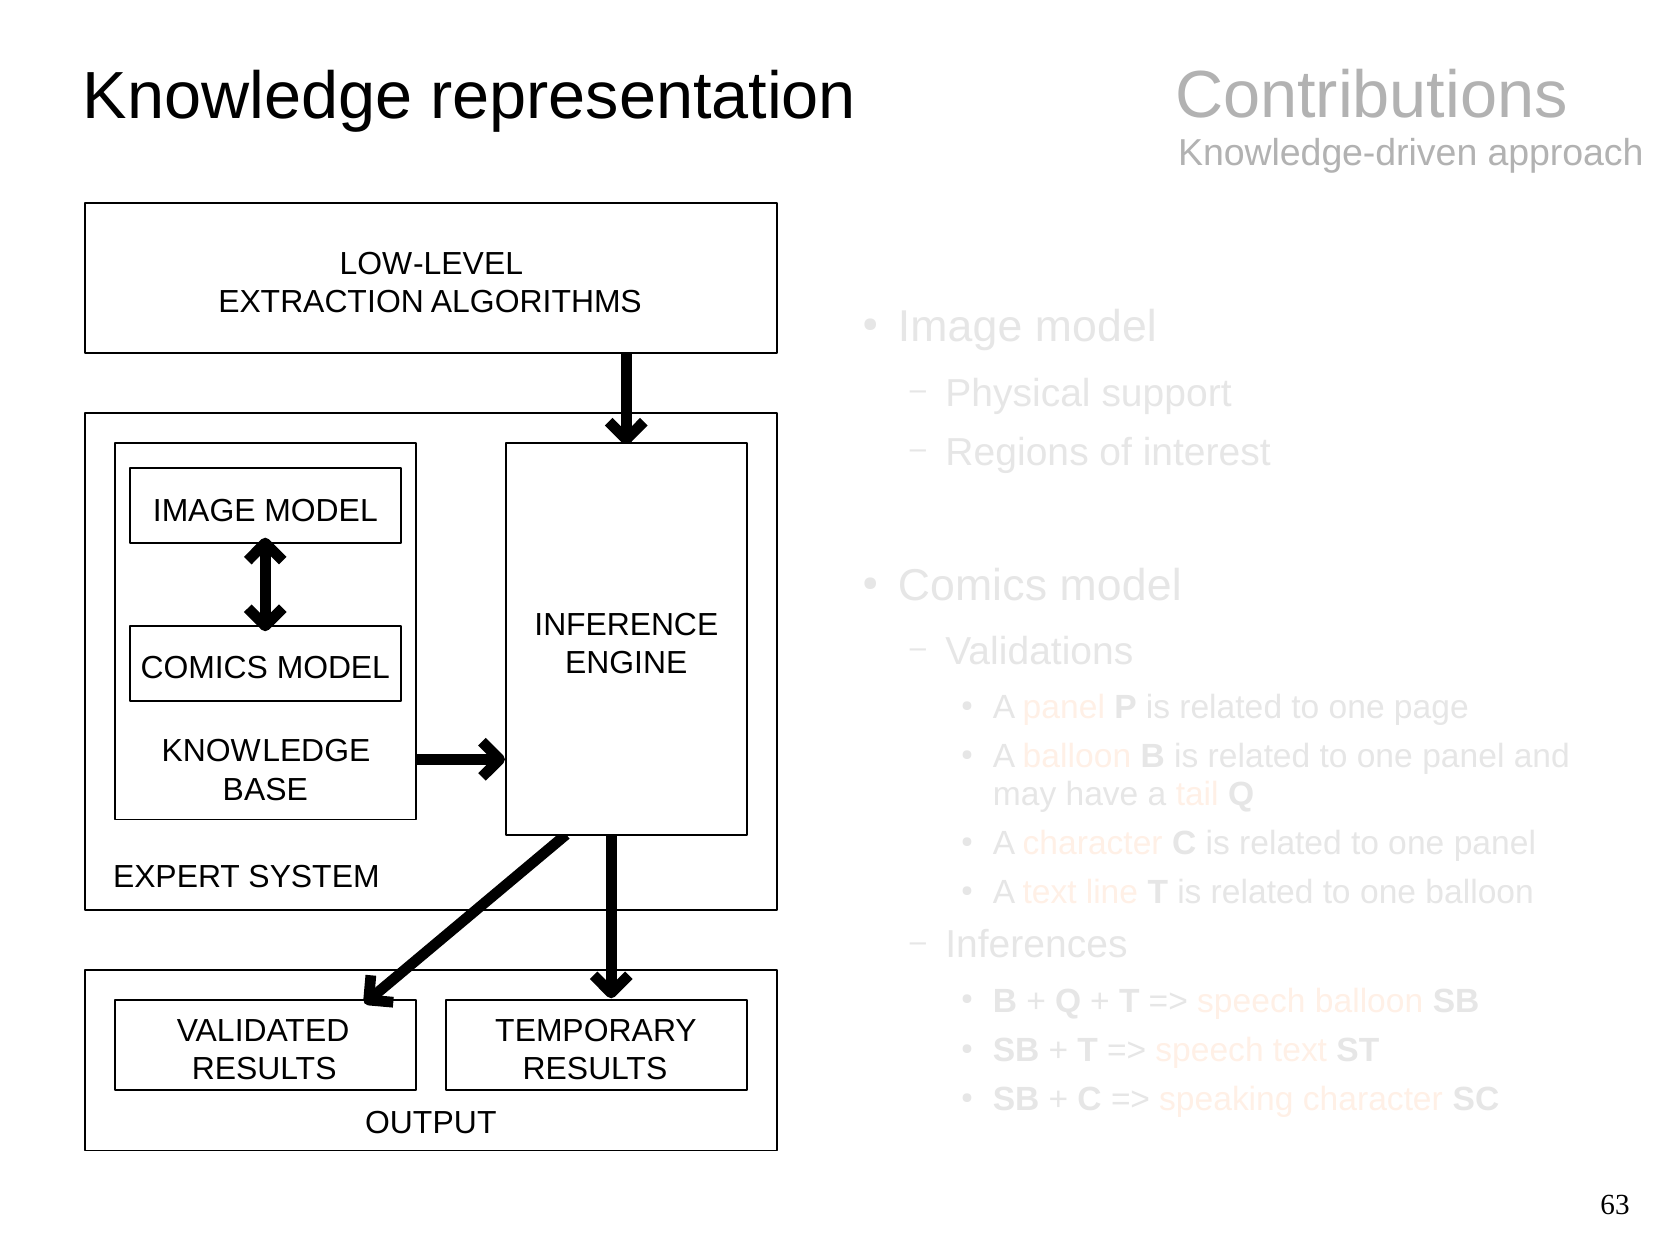

# Knowledge representation
Image model
Physical support
Regions of interest
Comics model
Validations
A panel P is related to one page
A balloon B is related to one panel and may have a tail Q
A character C is related to one panel
A text line T is related to one balloon
Inferences
B + Q + T => speech balloon SB
SB + T => speech text ST
SB + C => speaking character SC
63